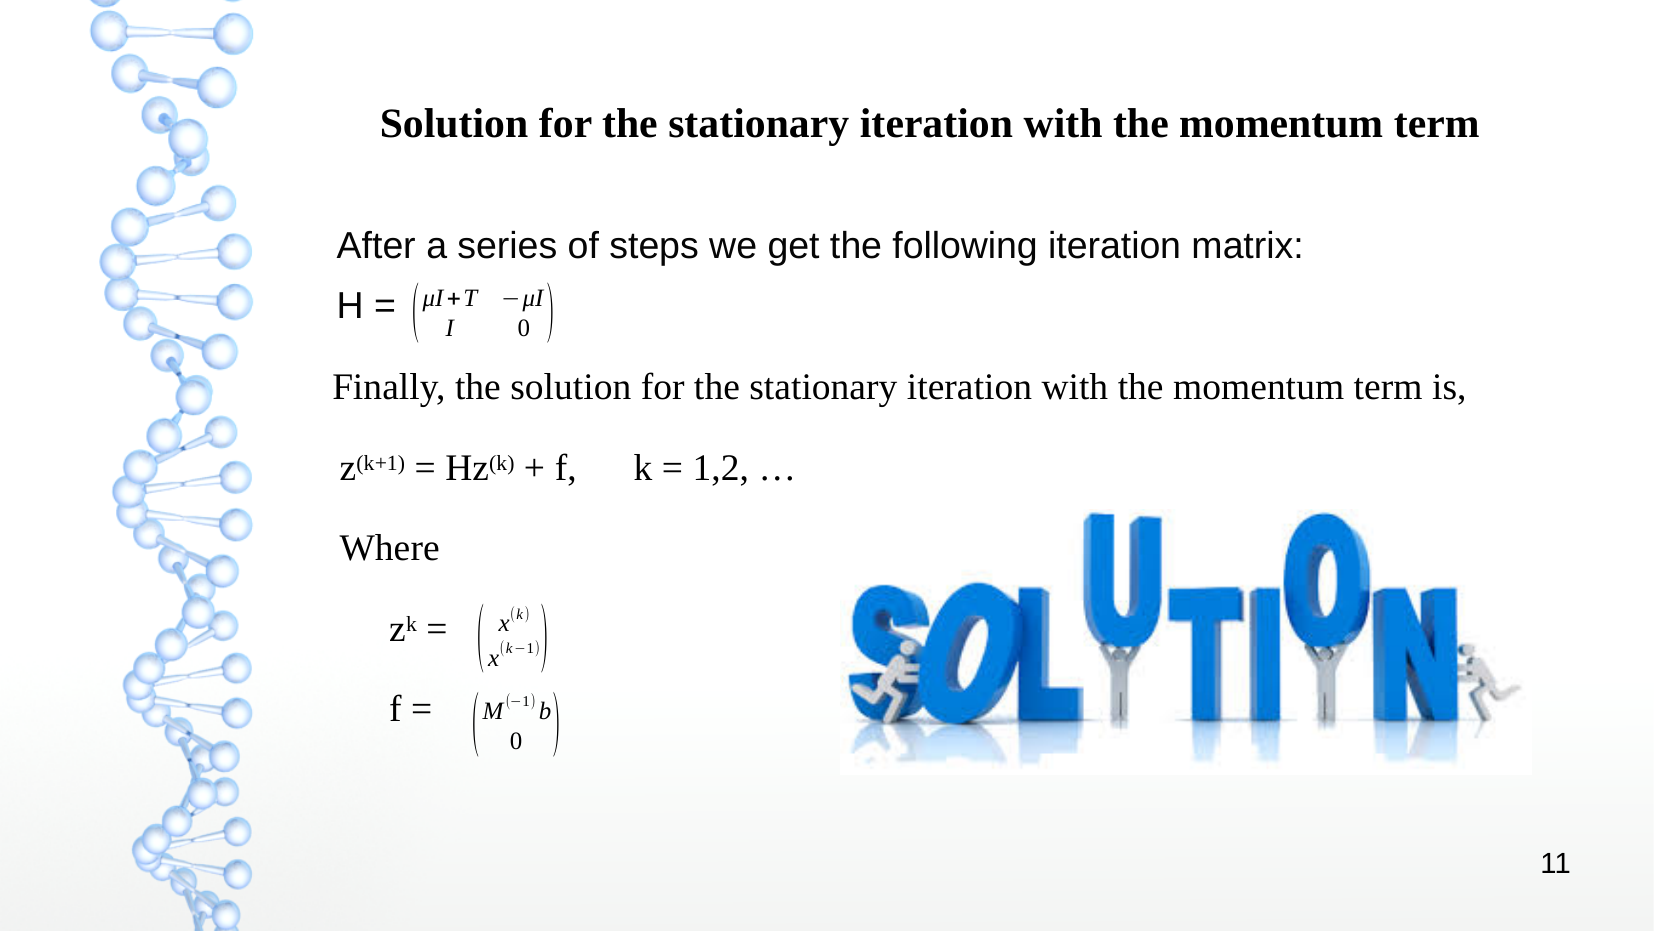

# Solution for the stationary iteration with the momentum term
After a series of steps we get the following iteration matrix:
H =
 Finally, the solution for the stationary iteration with the momentum term is,
z(k+1) = Hz(k) + f, k = 1,2, …
Where
 zk =
 f =
11